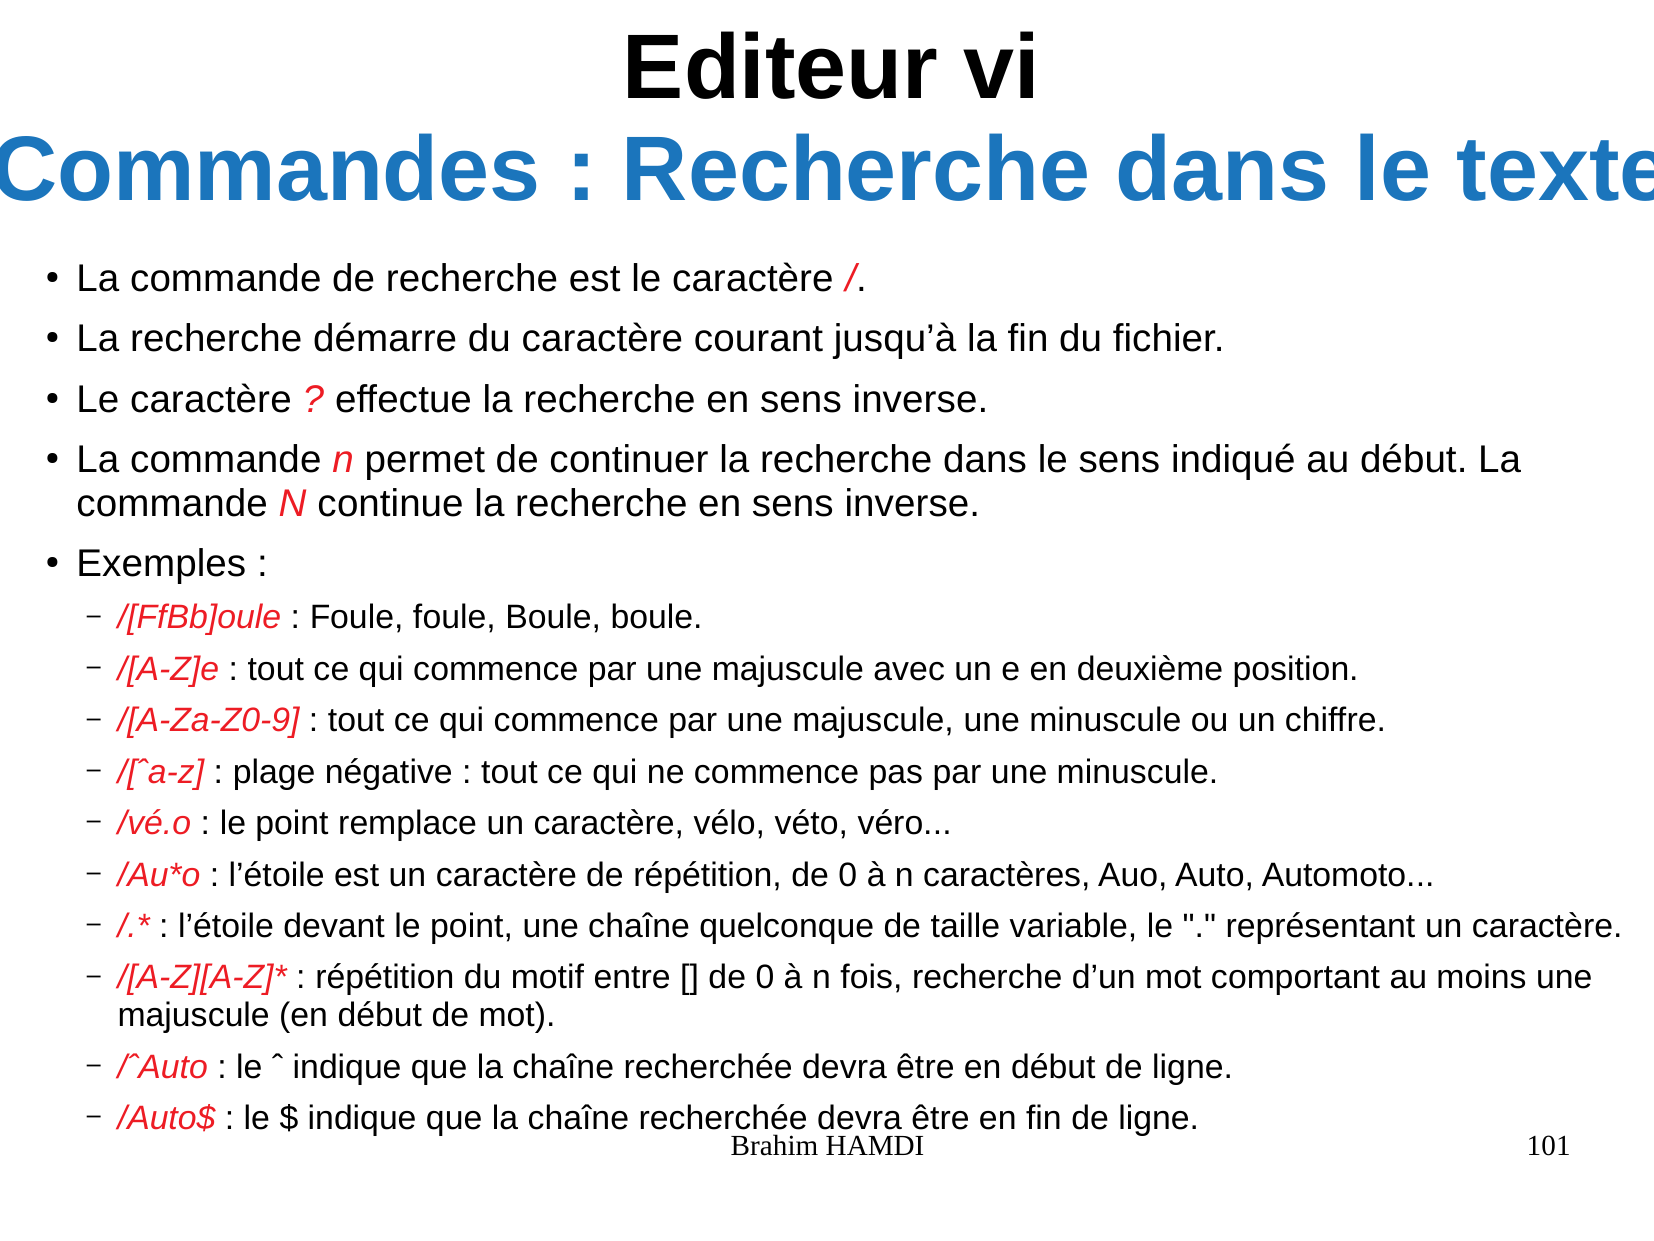

# Editeur vi Commandes : Recherche dans le texte
La commande de recherche est le caractère /.
La recherche démarre du caractère courant jusqu’à la fin du fichier.
Le caractère ? effectue la recherche en sens inverse.
La commande n permet de continuer la recherche dans le sens indiqué au début. La commande N continue la recherche en sens inverse.
Exemples :
/[FfBb]oule : Foule, foule, Boule, boule.
/[A-Z]e : tout ce qui commence par une majuscule avec un e en deuxième position.
/[A-Za-Z0-9] : tout ce qui commence par une majuscule, une minuscule ou un chiffre.
/[ˆa-z] : plage négative : tout ce qui ne commence pas par une minuscule.
/vé.o : le point remplace un caractère, vélo, véto, véro...
/Au*o : l’étoile est un caractère de répétition, de 0 à n caractères, Auo, Auto, Automoto...
/.* : l’étoile devant le point, une chaîne quelconque de taille variable, le "." représentant un caractère.
/[A-Z][A-Z]* : répétition du motif entre [] de 0 à n fois, recherche d’un mot comportant au moins une majuscule (en début de mot).
/ˆAuto : le ˆ indique que la chaîne recherchée devra être en début de ligne.
/Auto$ : le $ indique que la chaîne recherchée devra être en fin de ligne.
Brahim HAMDI
101